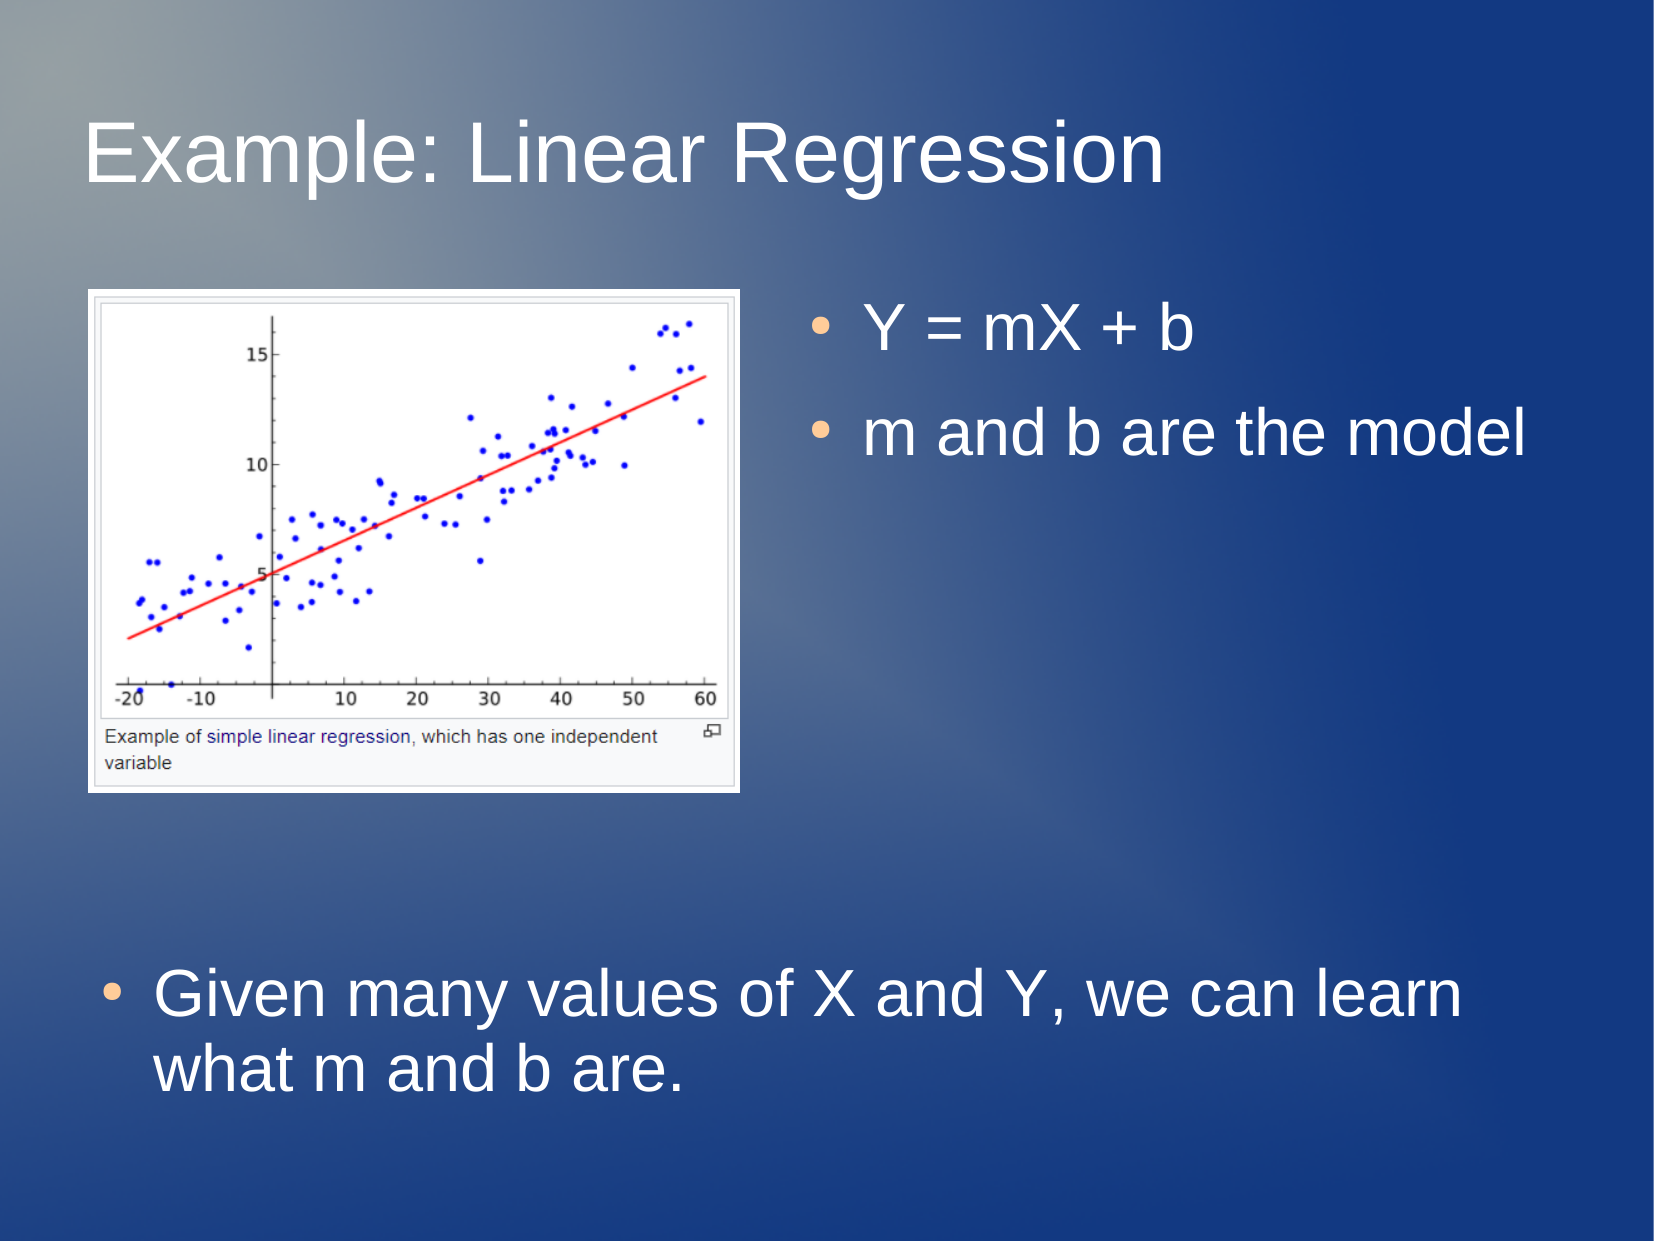

# Example: Linear Regression
Y = mX + b
m and b are the model
Given many values of X and Y, we can learn what m and b are.